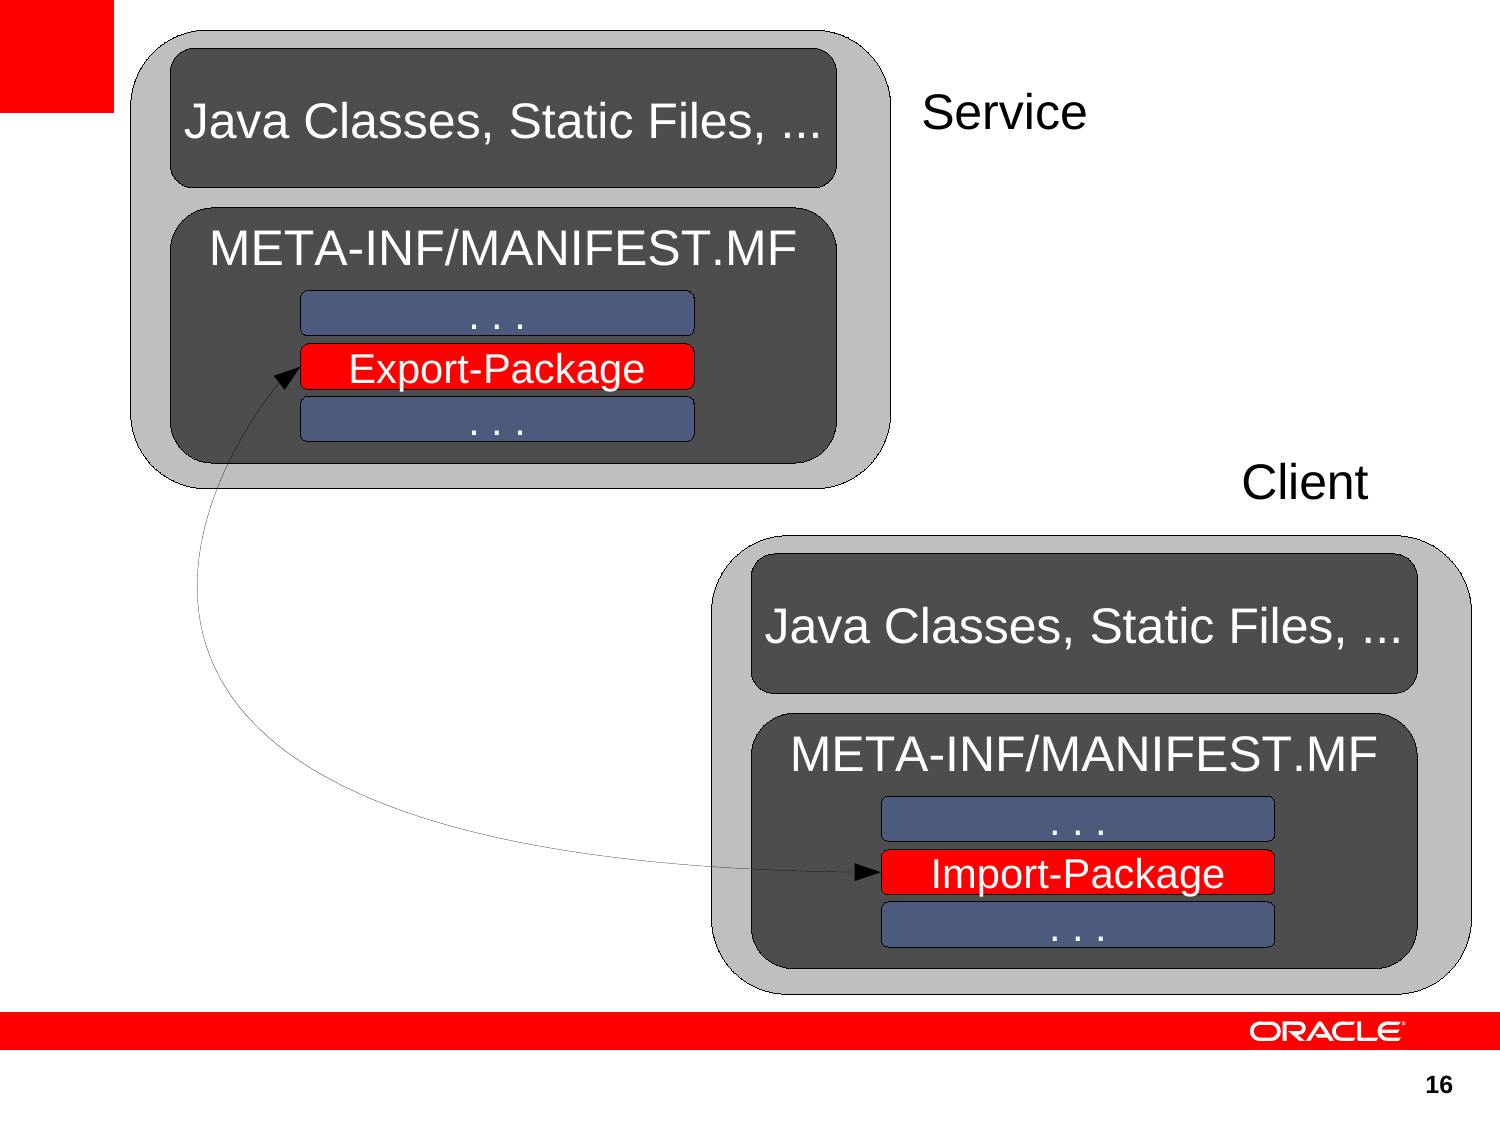

Java Classes, Static Files, ...
Service
META-INF/MANIFEST.MF
. . .
Export-Package
. . .
Client
Java Classes, Static Files, ...
META-INF/MANIFEST.MF
. . .
Import-Package
. . .